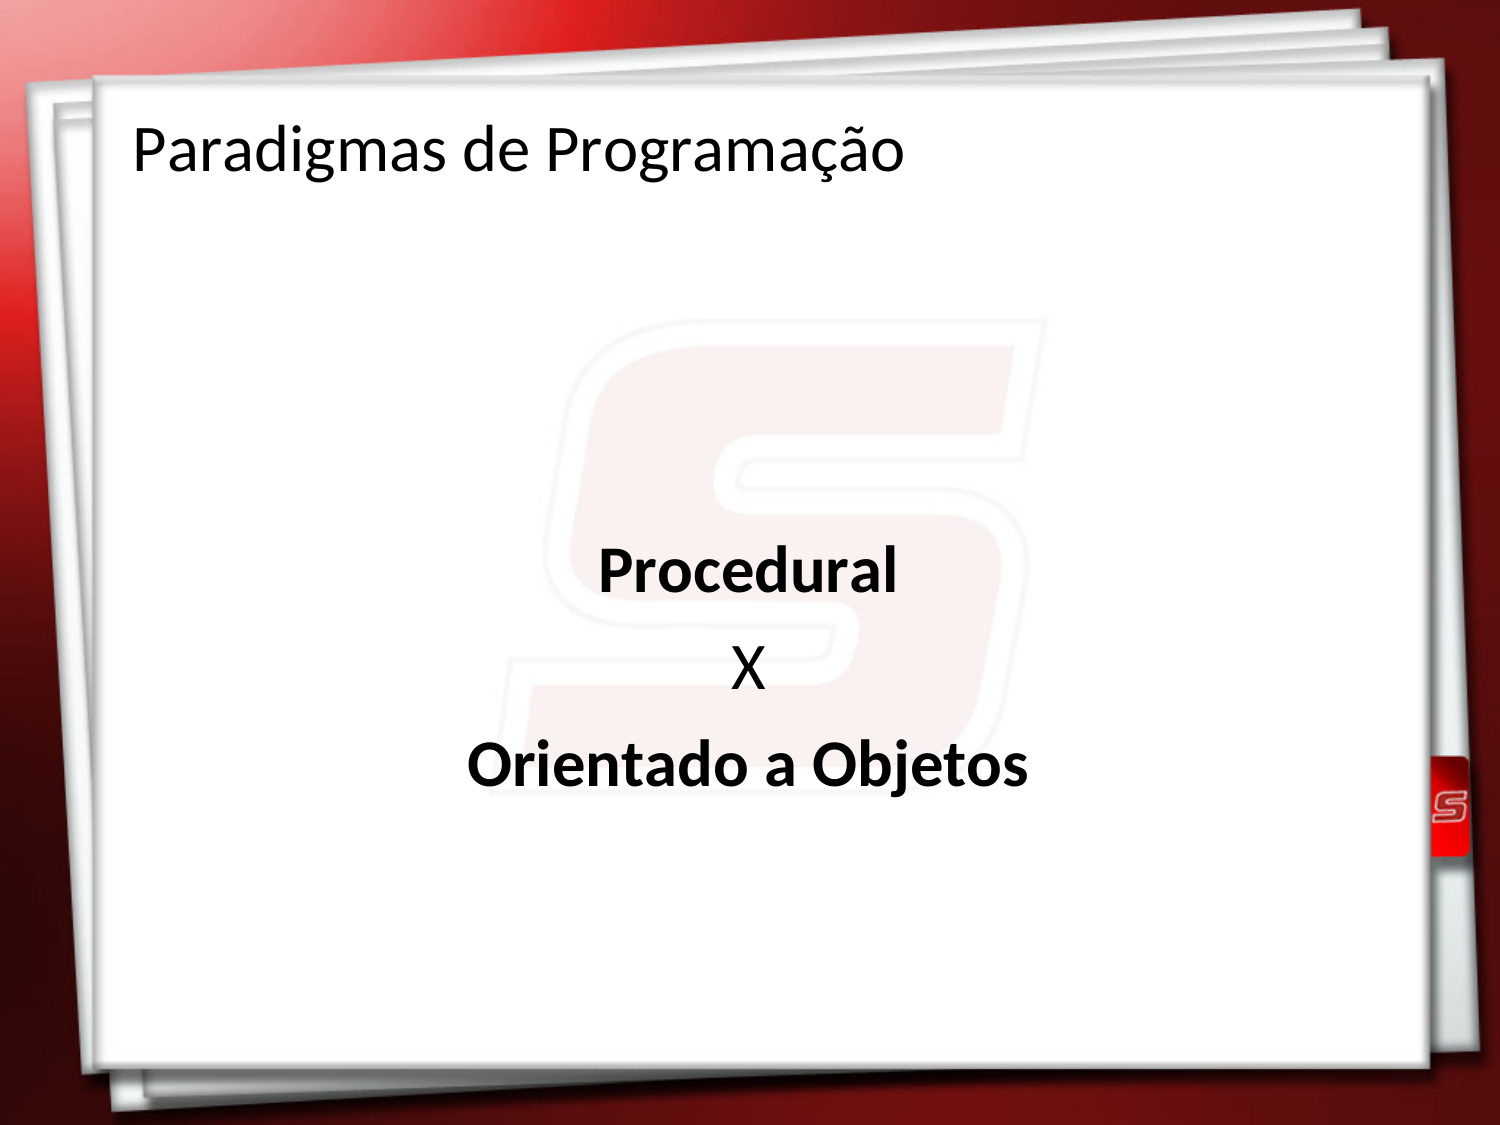

# Paradigmas de Programação
Procedural
X
Orientado a Objetos